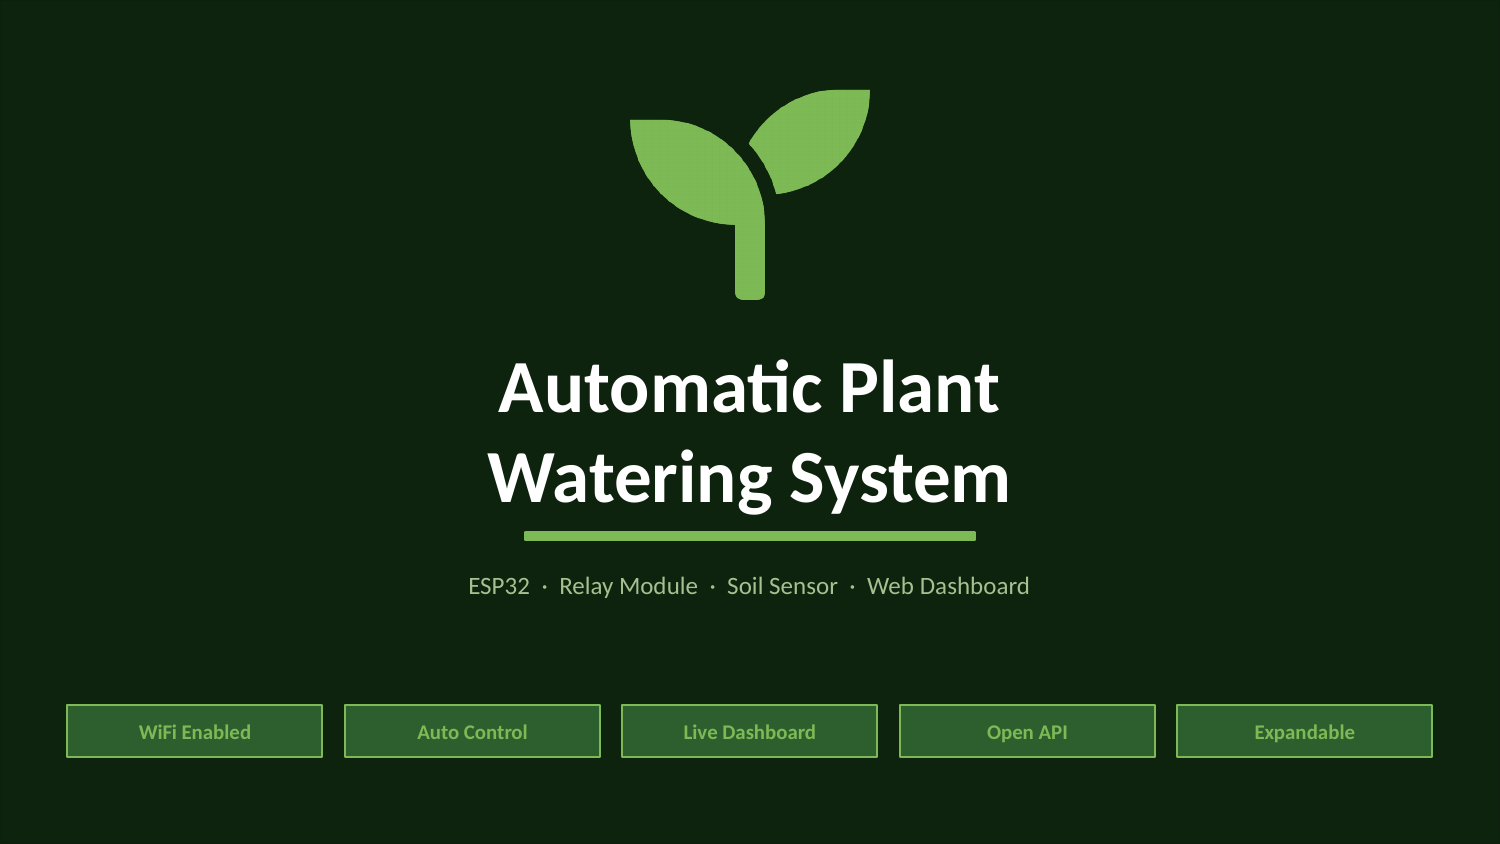

Automatic Plant
Watering System
ESP32 · Relay Module · Soil Sensor · Web Dashboard
WiFi Enabled
Auto Control
Live Dashboard
Open API
Expandable